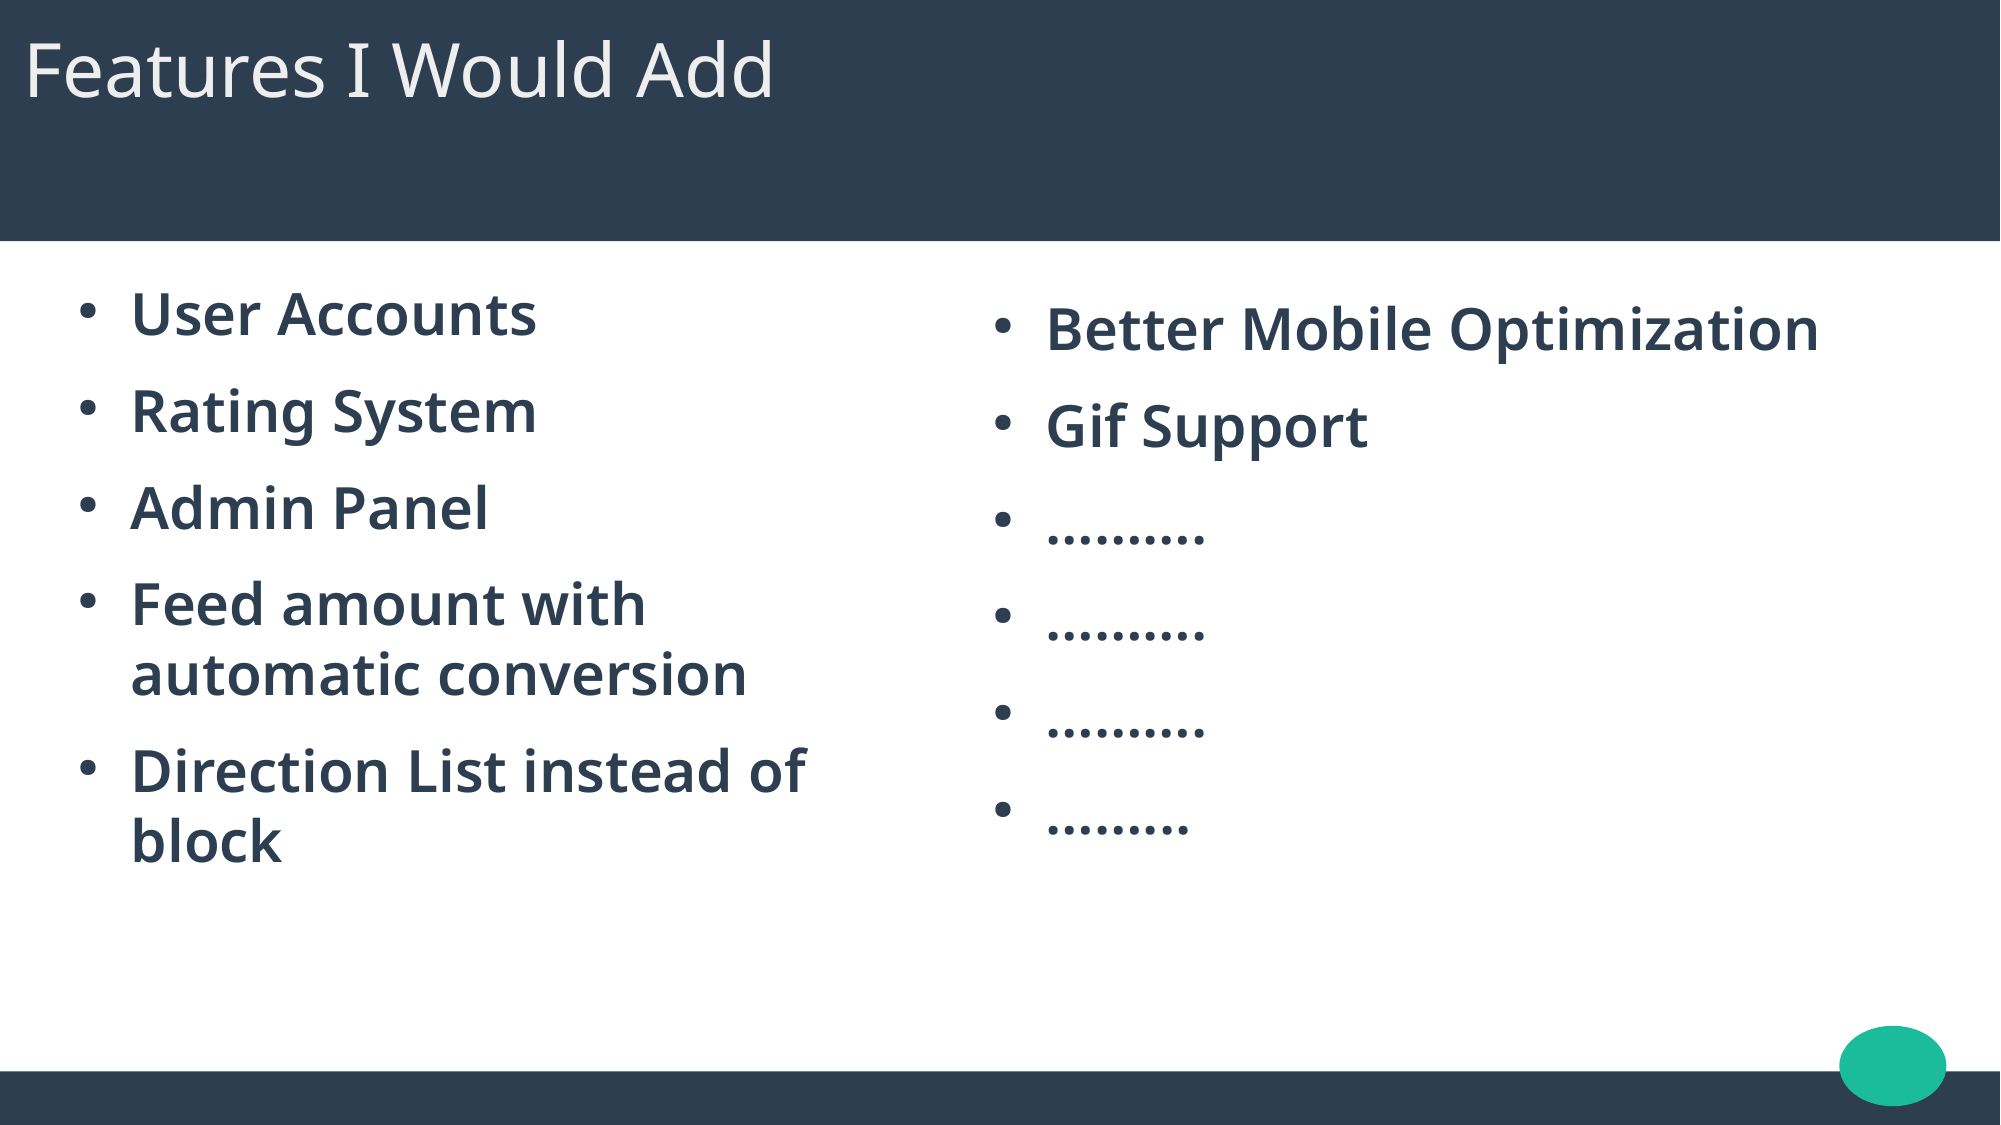

# Features I Would Add
User Accounts
Rating System
Admin Panel
Feed amount with automatic conversion
Direction List instead of block
Better Mobile Optimization
Gif Support
……….
……….
……….
……...